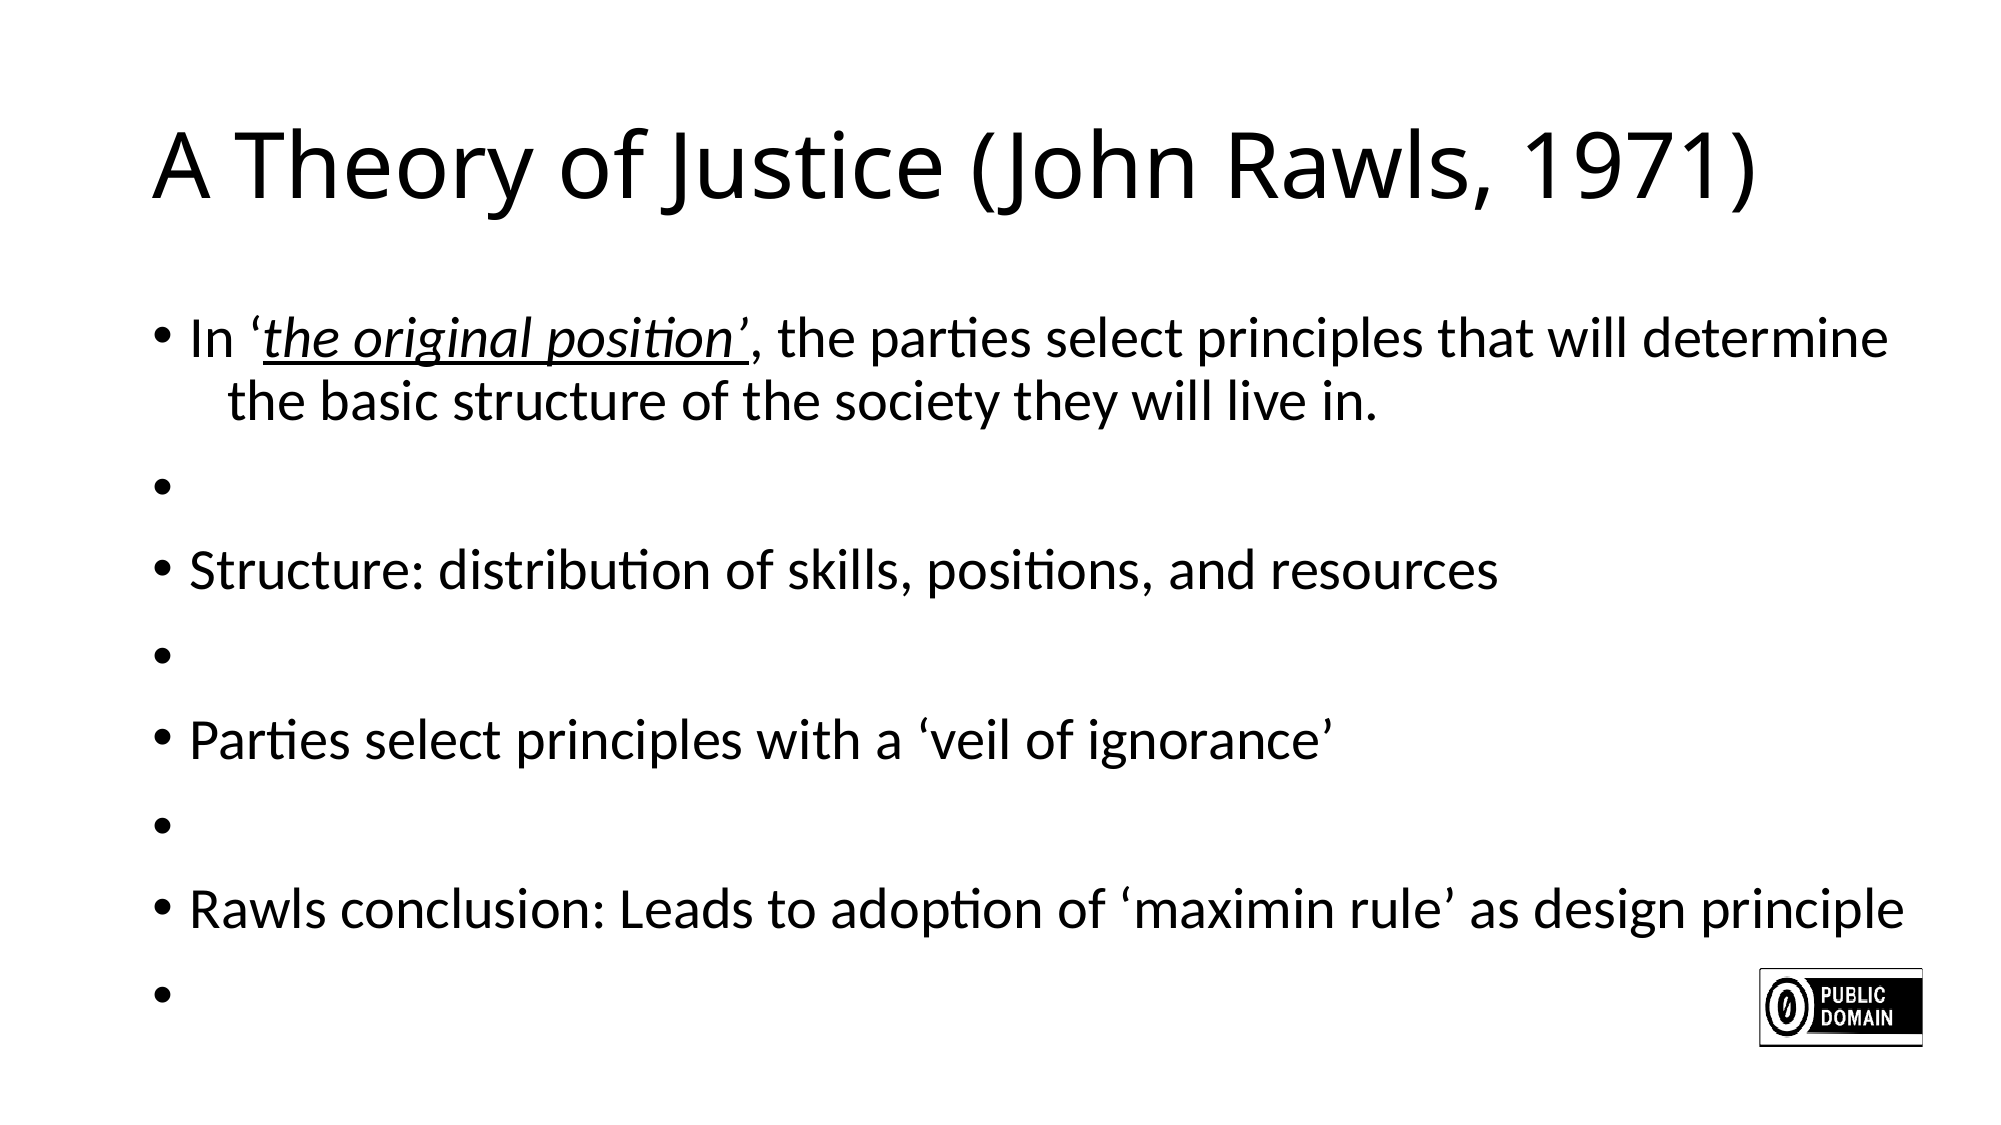

# A Theory of Justice (John Rawls, 1971)
In ‘the original position’, the parties select principles that will determine the basic structure of the society they will live in.
Structure: distribution of skills, positions, and resources
Parties select principles with a ‘veil of ignorance’
Rawls conclusion: Leads to adoption of ‘maximin rule’ as design principle